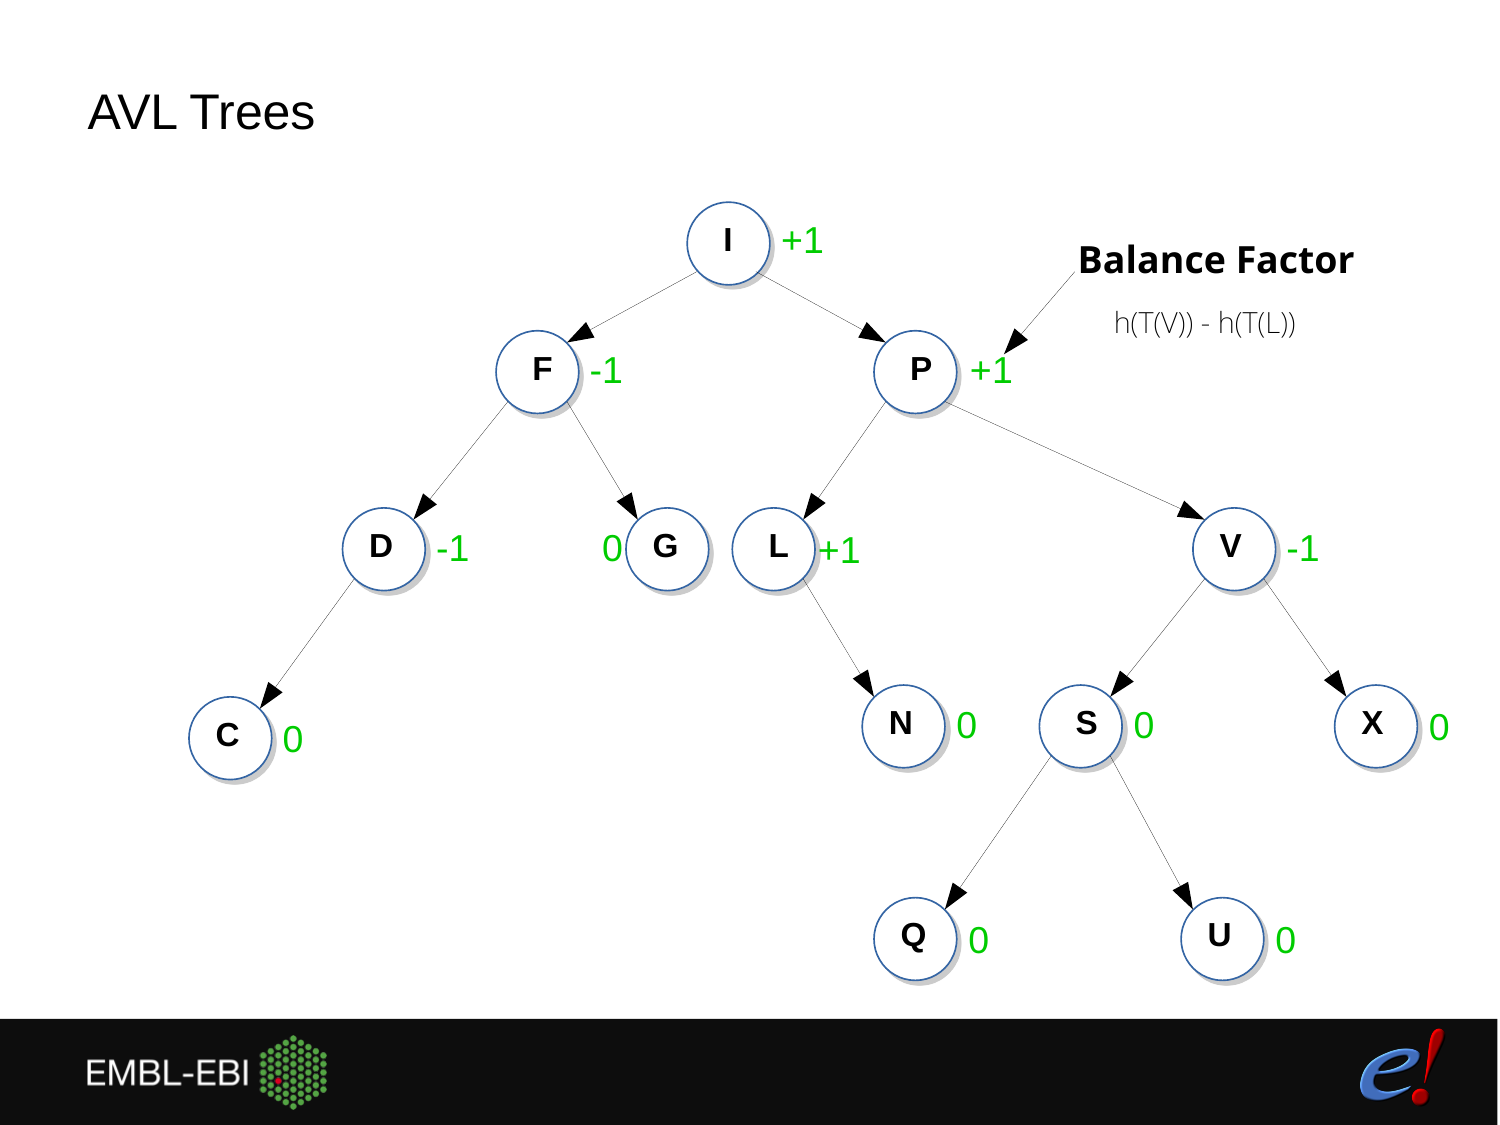

# AVL Trees
### Chart
| Category | Column 1 | Column 2 | Column 3 |
|---|---|---|---|
| Row 1 | 9.1 | 3.2 | 4.54 |
| Row 2 | 2.4 | 8.8 | 9.65 |
| Row 3 | 3.1 | 1.5 | 3.7 |
| Row 4 | 4.3 | 9.02 | 6.2 |
+1
I
Balance Factor
h(T(V)) - h(T(L))
F
-1
P
+1
D
-1
0
G
L
V
-1
+1
N
0
S
0
X
0
C
0
Q
U
0
0